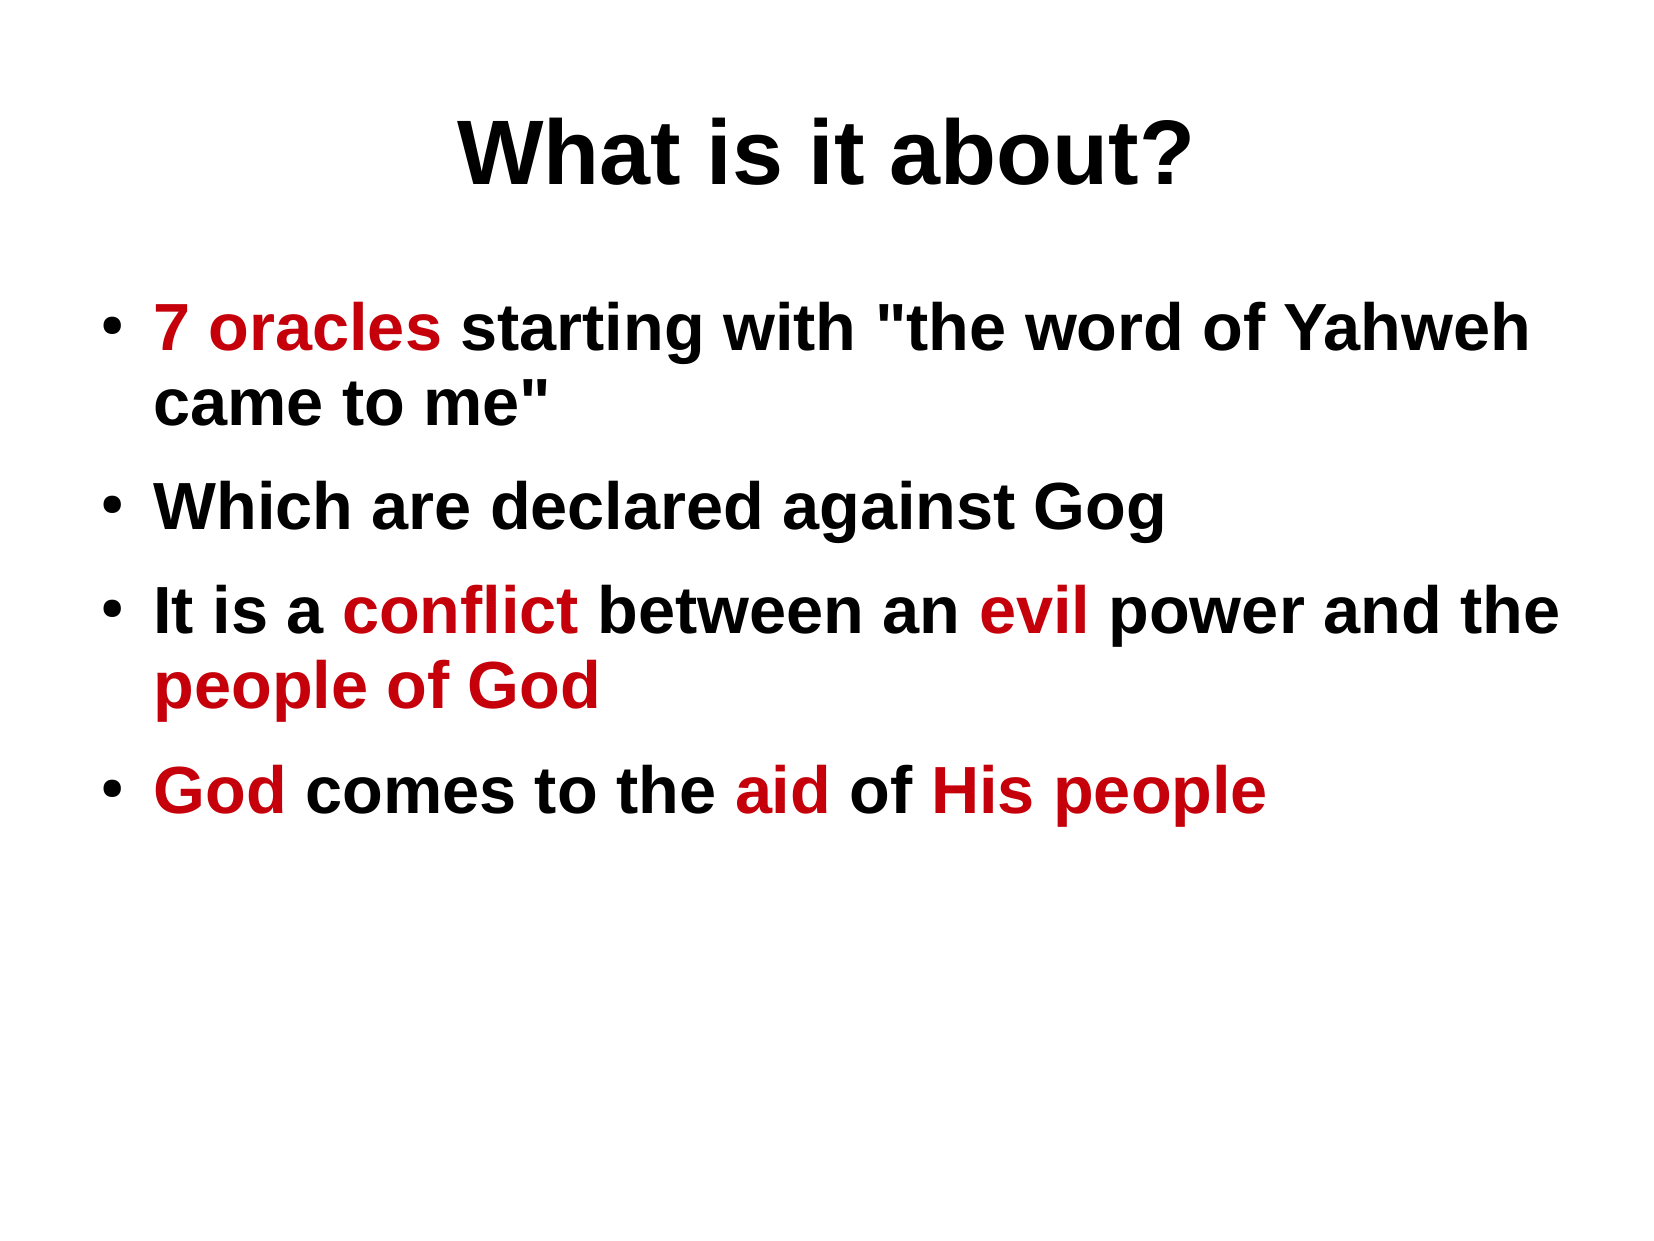

# What is it about?
7 oracles starting with "the word of Yahweh came to me"
Which are declared against Gog
It is a conflict between an evil power and the people of God
God comes to the aid of His people